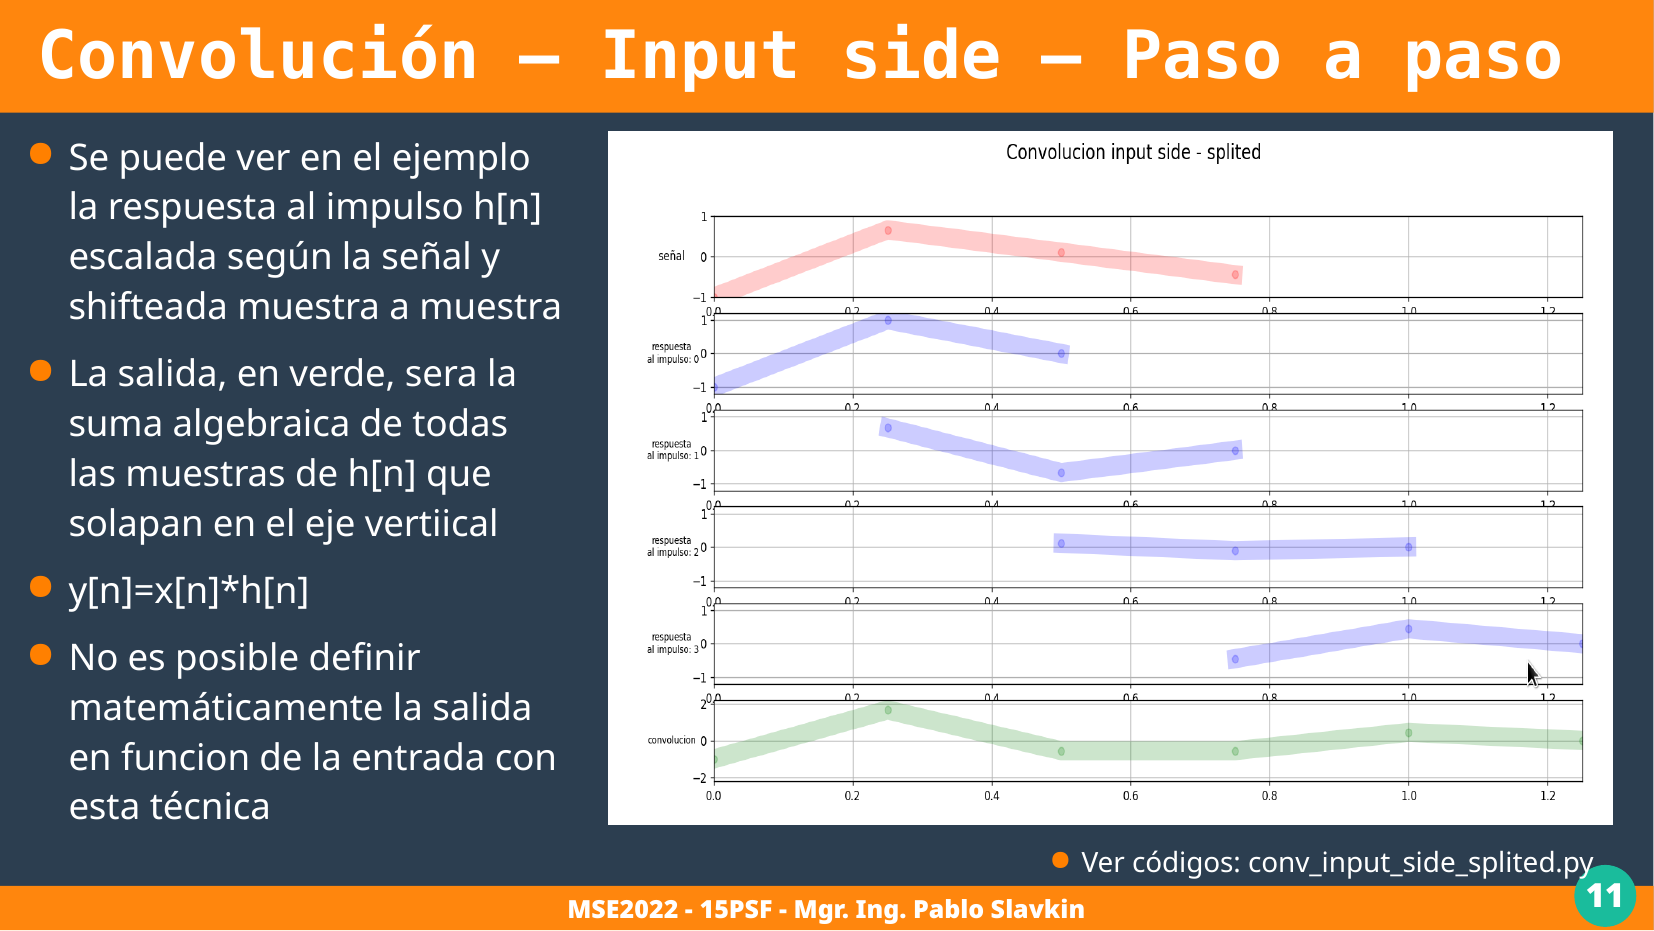

# Convolución – Input side – Paso a paso
Se puede ver en el ejemplo la respuesta al impulso h[n] escalada según la señal y shifteada muestra a muestra
La salida, en verde, sera la suma algebraica de todas las muestras de h[n] que solapan en el eje vertiical
y[n]=x[n]*h[n]
No es posible definir matemáticamente la salida en funcion de la entrada con esta técnica
Ver códigos: conv_input_side_splited.py
MSE2022 - 15PSF - Mgr. Ing. Pablo Slavkin